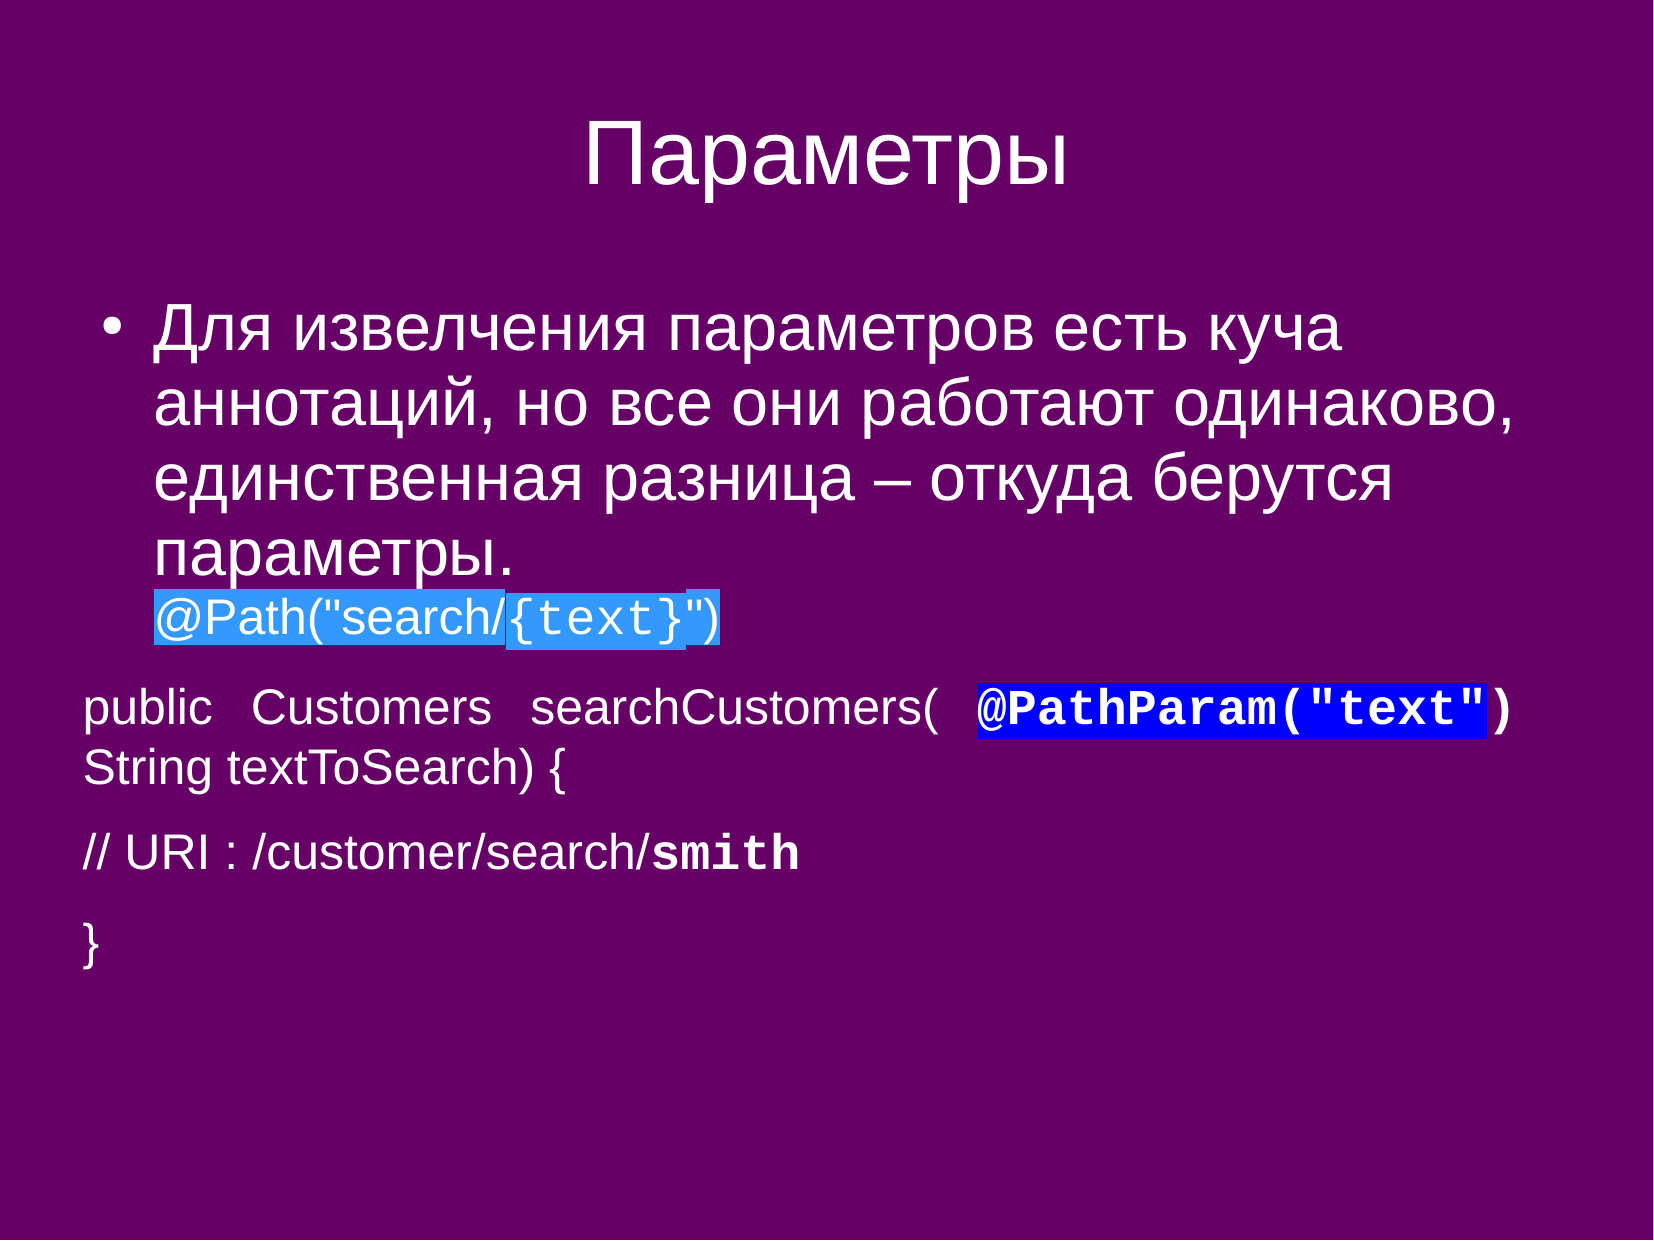

# Параметры
Для извелчения параметров есть куча аннотаций, но все они работают одинаково, единственная разница – откуда берутся параметры.
@Path("search/{text}")
public Customers searchCustomers( @PathParam("text") String textToSearch) {
// URI : /customer/search/smith
}